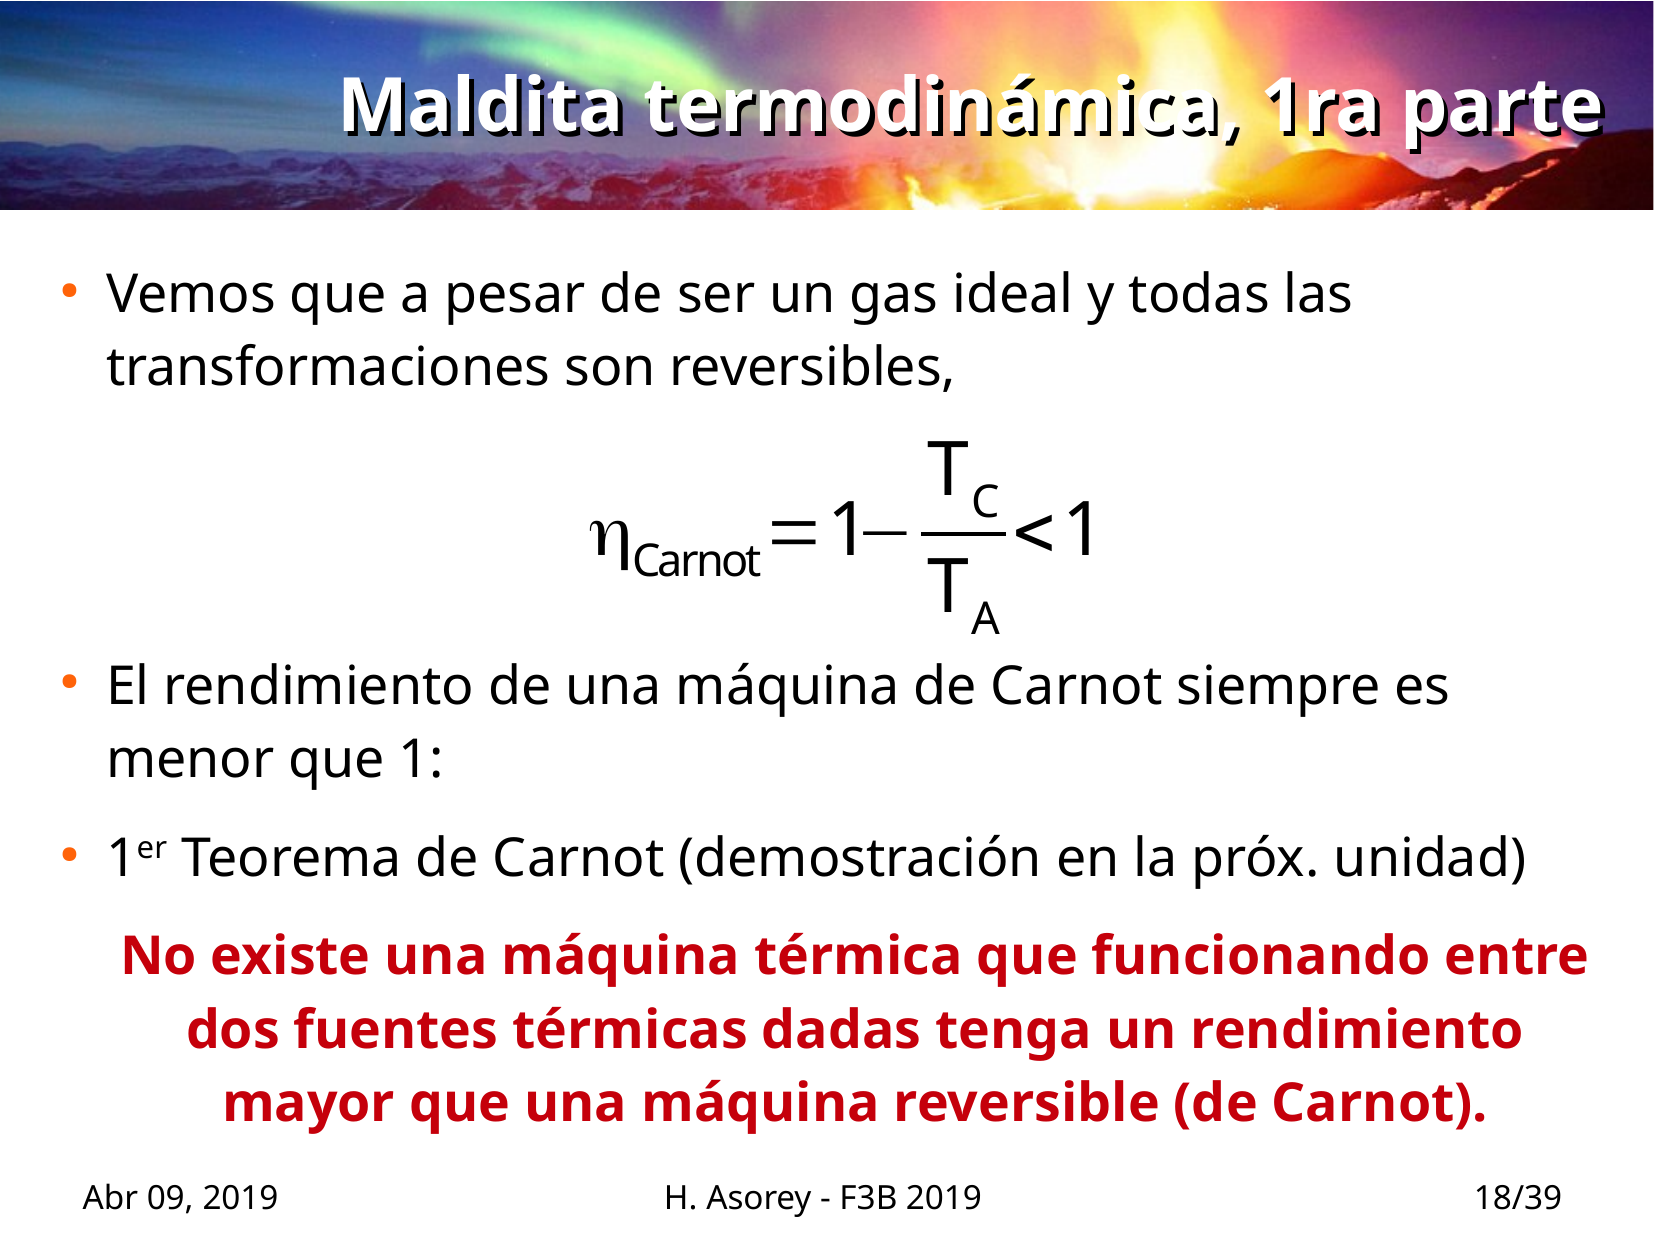

# Maldita termodinámica, 1ra parte
Vemos que a pesar de ser un gas ideal y todas las transformaciones son reversibles,
El rendimiento de una máquina de Carnot siempre es menor que 1:
1er Teorema de Carnot (demostración en la próx. unidad)
No existe una máquina térmica que funcionando entre dos fuentes térmicas dadas tenga un rendimiento mayor que una máquina reversible (de Carnot).
Abr 09, 2019
H. Asorey - F3B 2019
18